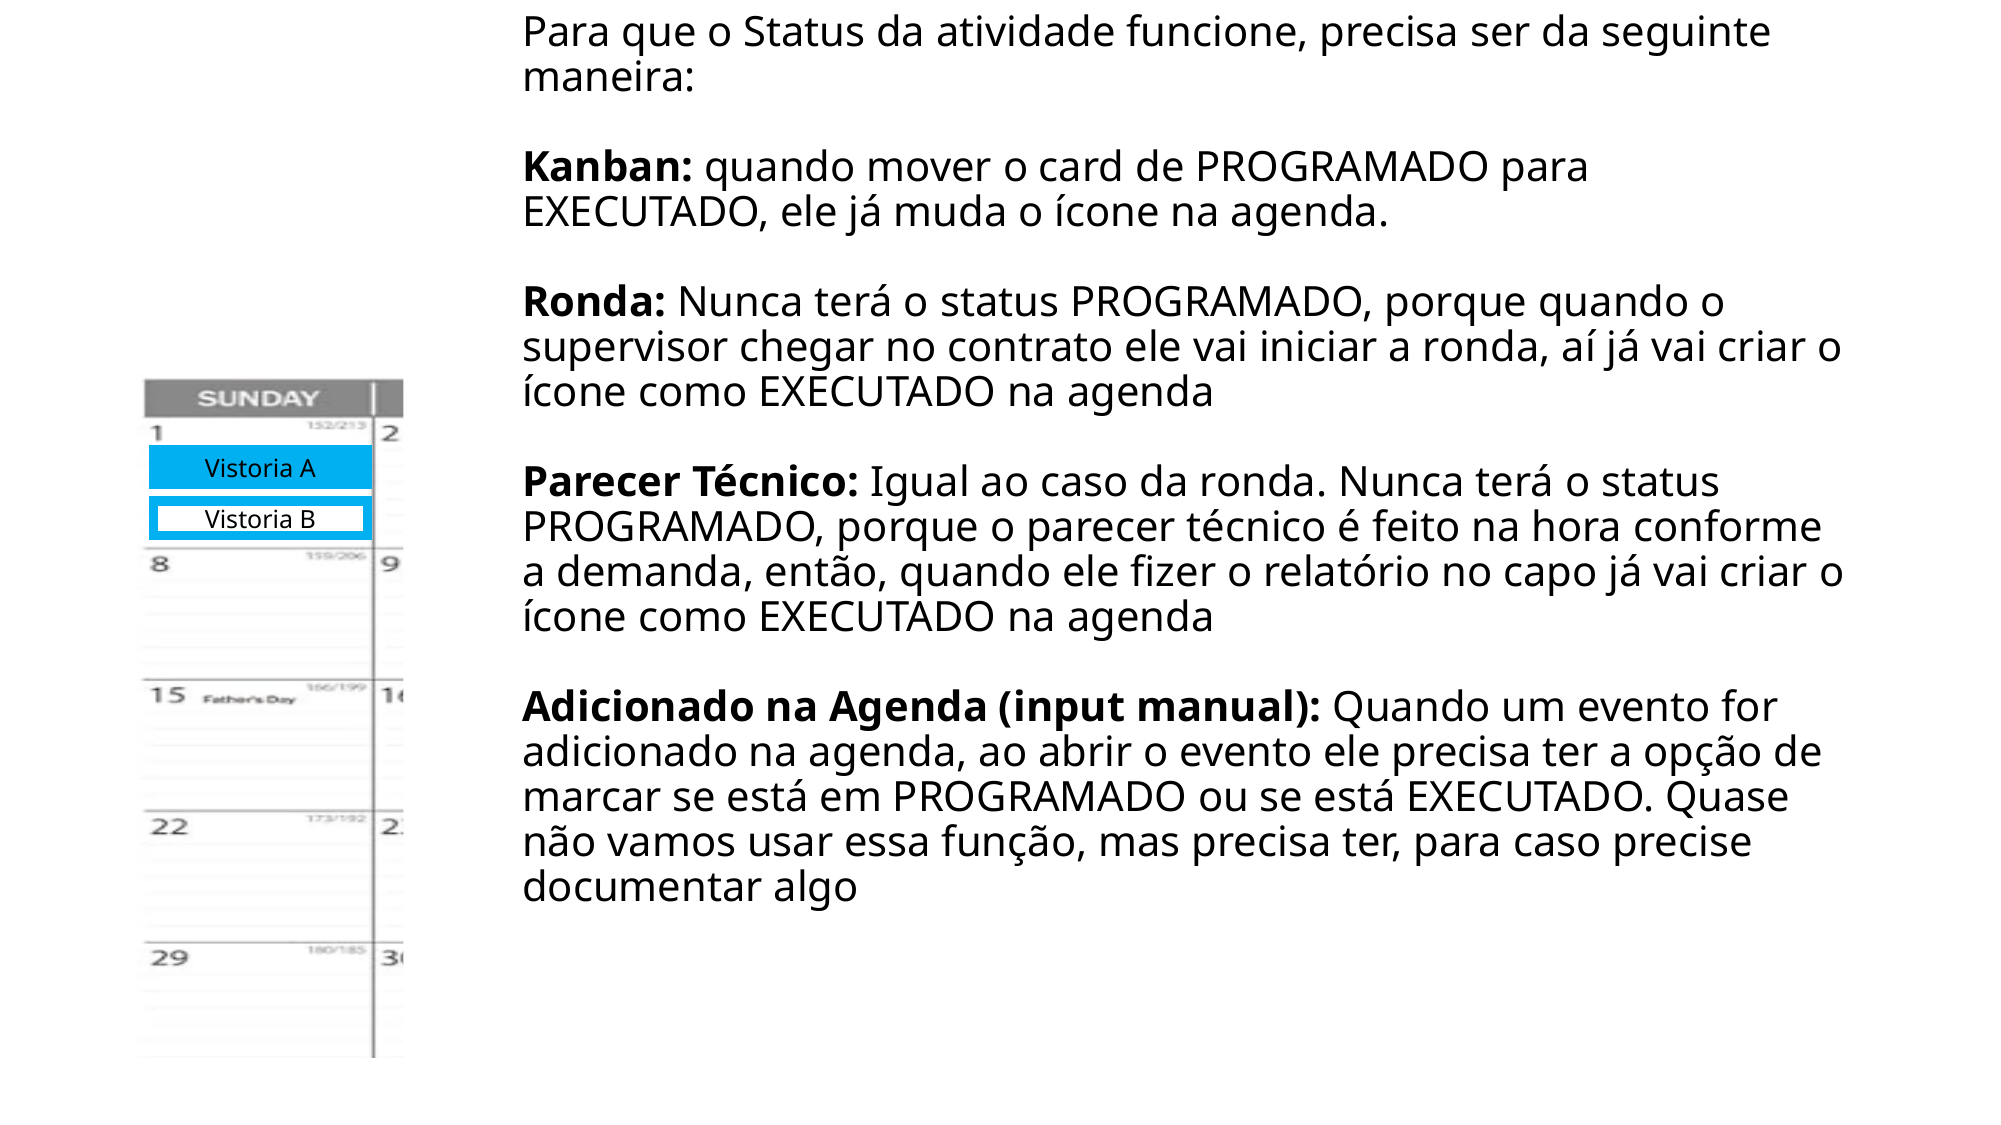

# Para que o Status da atividade funcione, precisa ser da seguinte maneira: Kanban: quando mover o card de PROGRAMADO para EXECUTADO, ele já muda o ícone na agenda. Ronda: Nunca terá o status PROGRAMADO, porque quando o supervisor chegar no contrato ele vai iniciar a ronda, aí já vai criar o ícone como EXECUTADO na agenda Parecer Técnico: Igual ao caso da ronda. Nunca terá o status PROGRAMADO, porque o parecer técnico é feito na hora conforme a demanda, então, quando ele fizer o relatório no capo já vai criar o ícone como EXECUTADO na agenda Adicionado na Agenda (input manual): Quando um evento for adicionado na agenda, ao abrir o evento ele precisa ter a opção de marcar se está em PROGRAMADO ou se está EXECUTADO. Quase não vamos usar essa função, mas precisa ter, para caso precise documentar algo
Vistoria A
Vistoria B